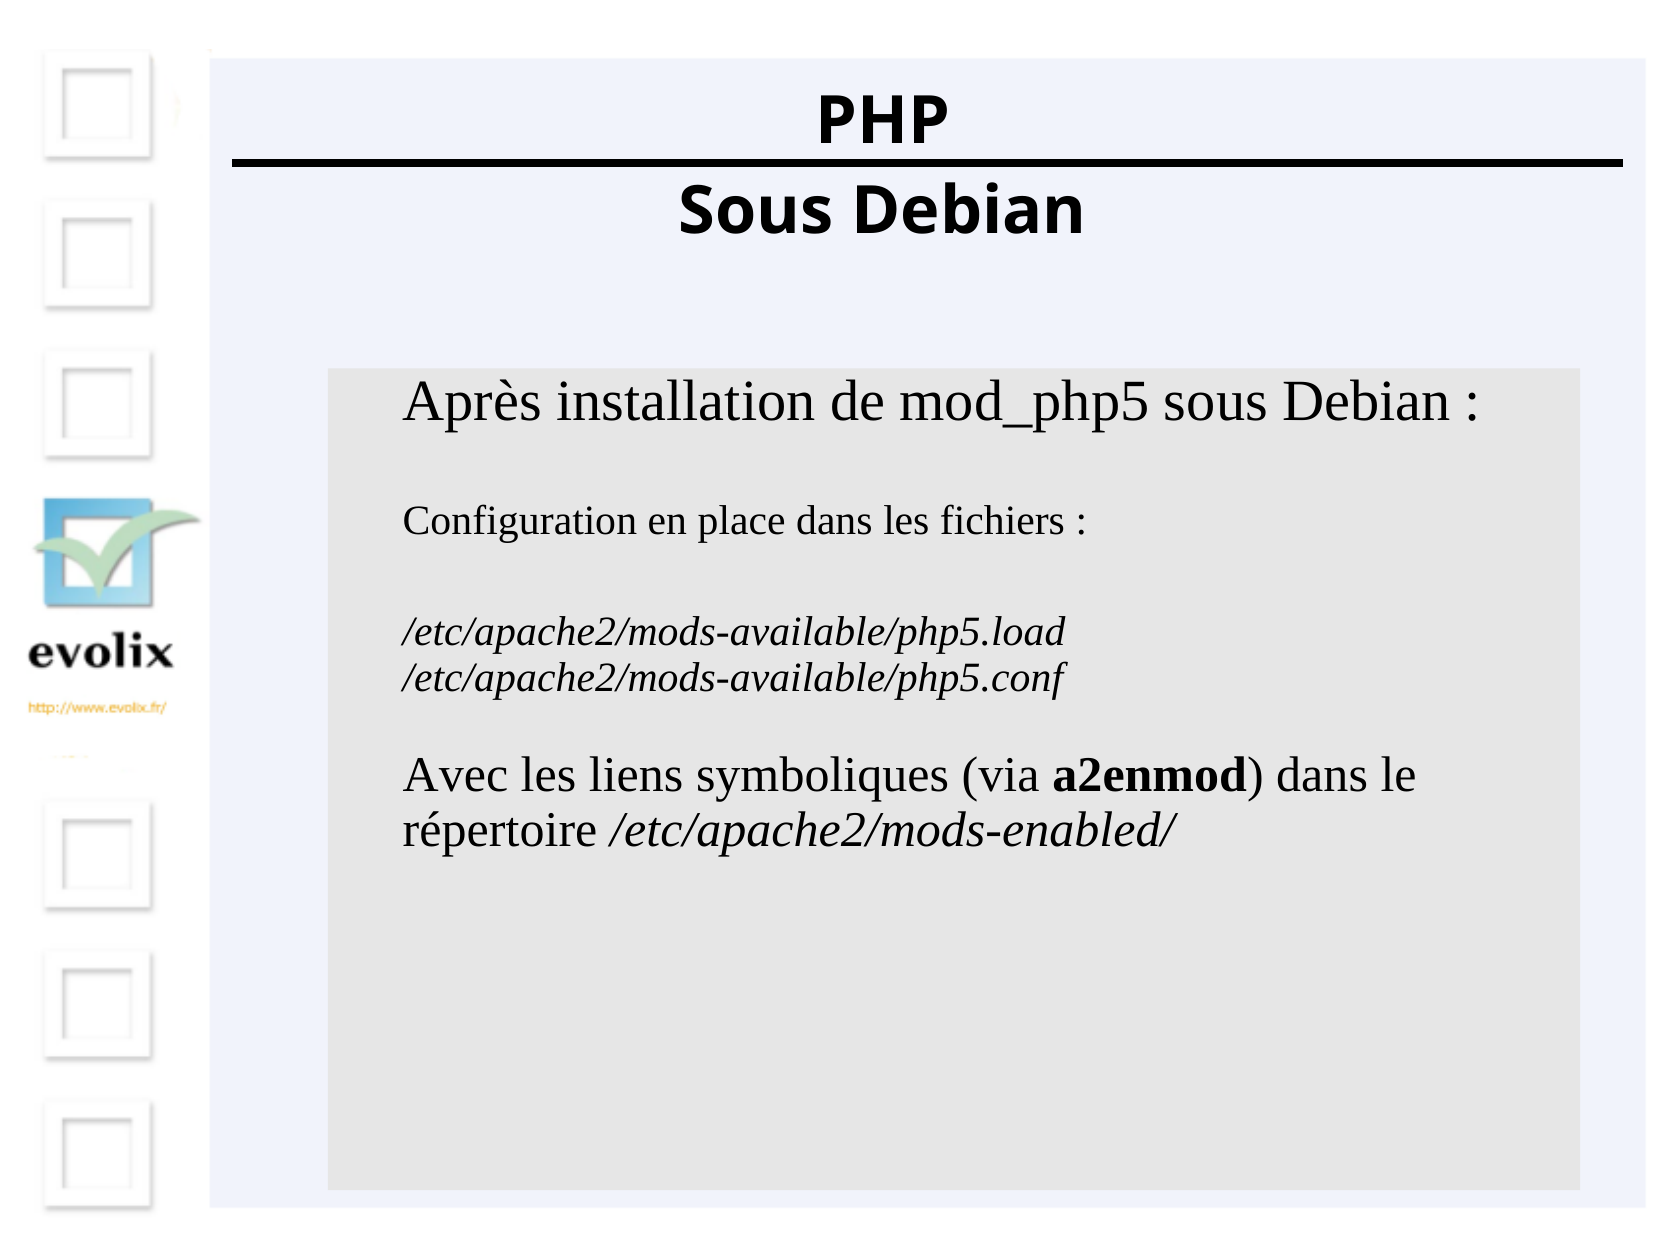

# PHP Sous Debian
Après installation de mod_php5 sous Debian :
Configuration en place dans les fichiers :
/etc/apache2/mods-available/php5.load
/etc/apache2/mods-available/php5.conf
Avec les liens symboliques (via a2enmod) dans le répertoire /etc/apache2/mods-enabled/